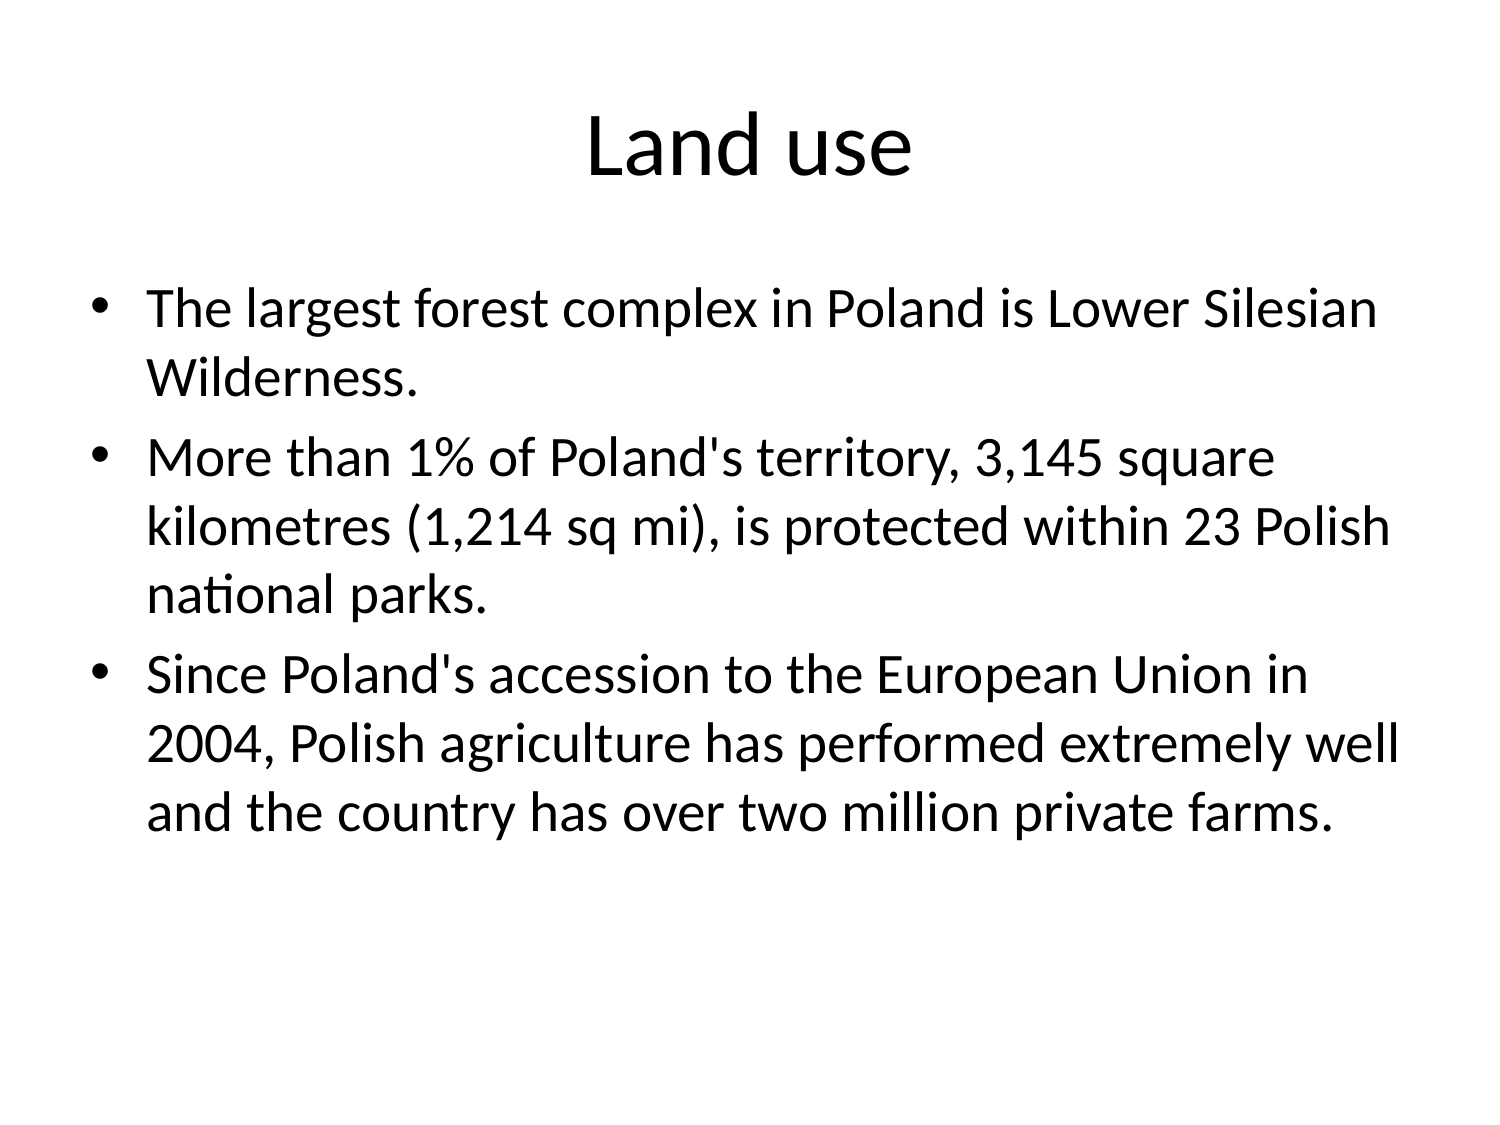

# Land use
The largest forest complex in Poland is Lower Silesian Wilderness.
More than 1% of Poland's territory, 3,145 square kilometres (1,214 sq mi), is protected within 23 Polish national parks.
Since Poland's accession to the European Union in 2004, Polish agriculture has performed extremely well and the country has over two million private farms.